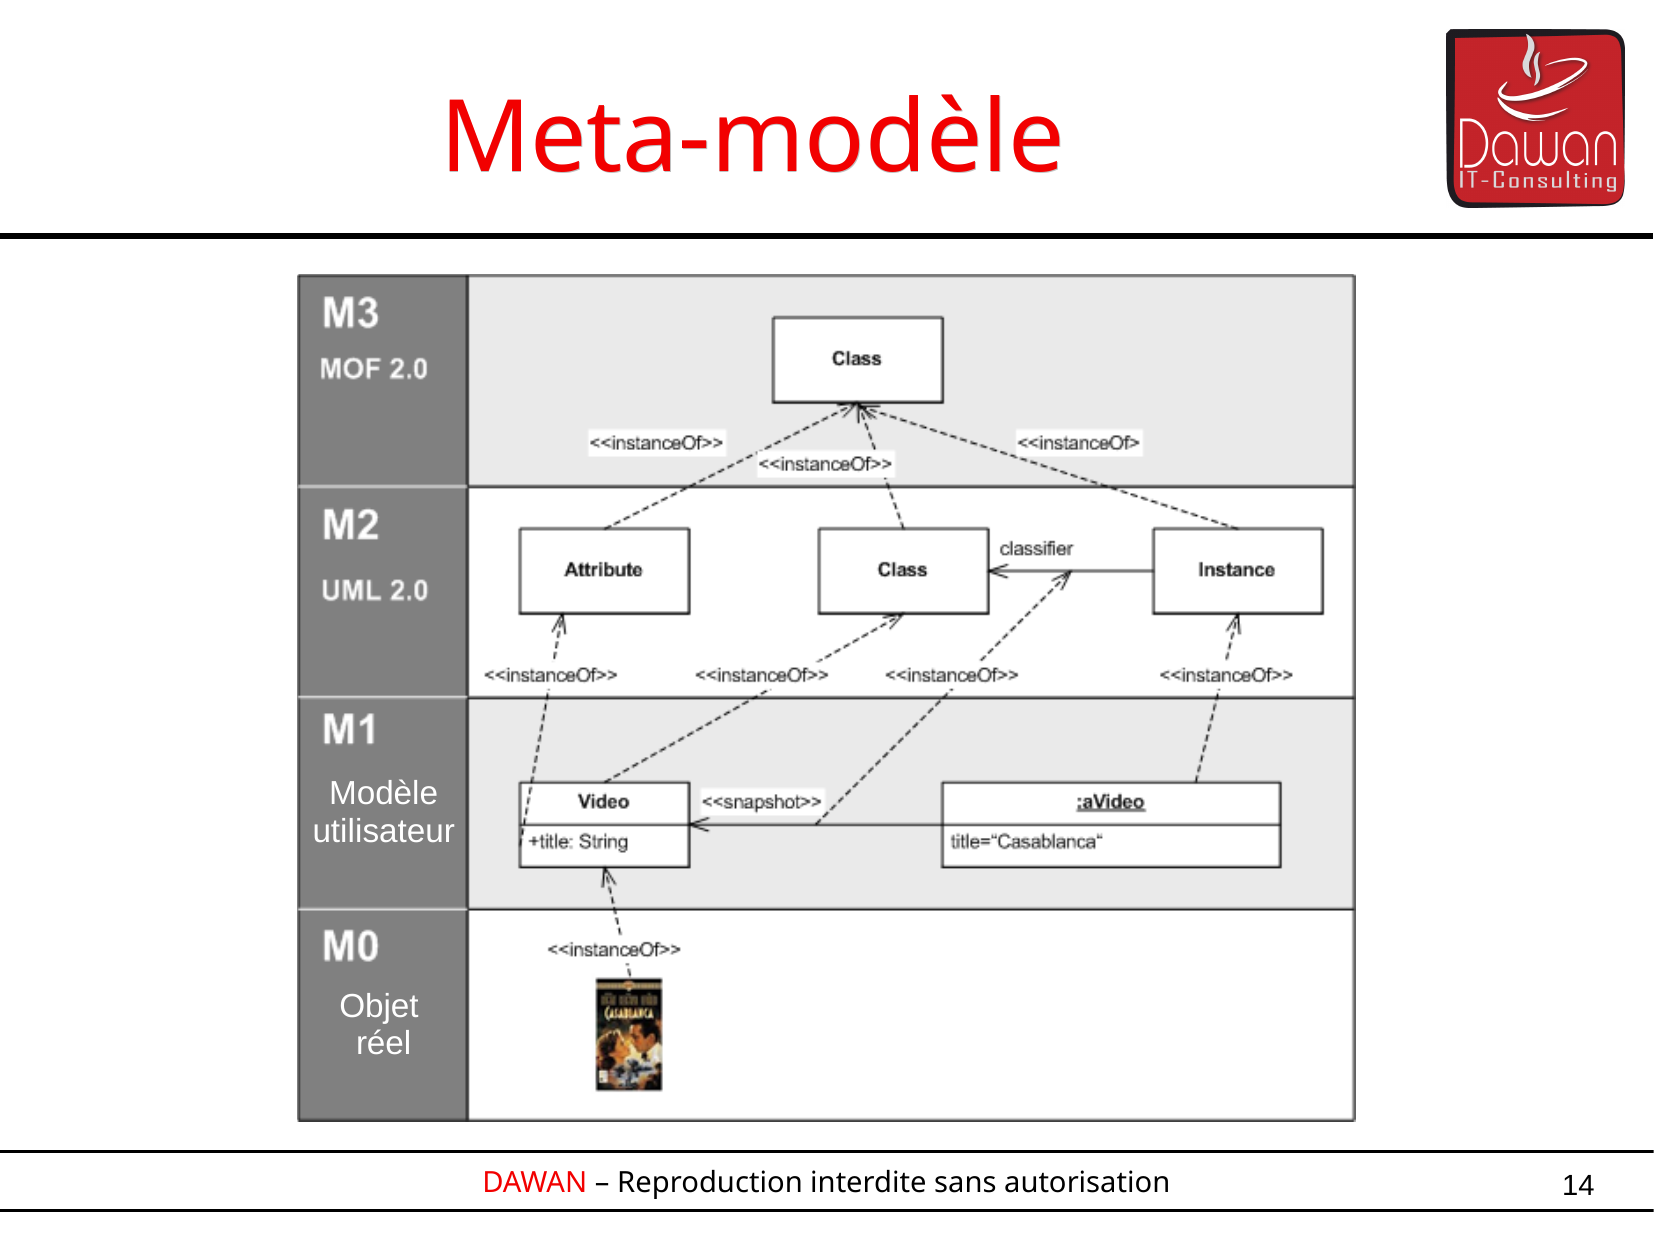

# Meta-modèle
Modèle utilisateur
Objet
réel
14